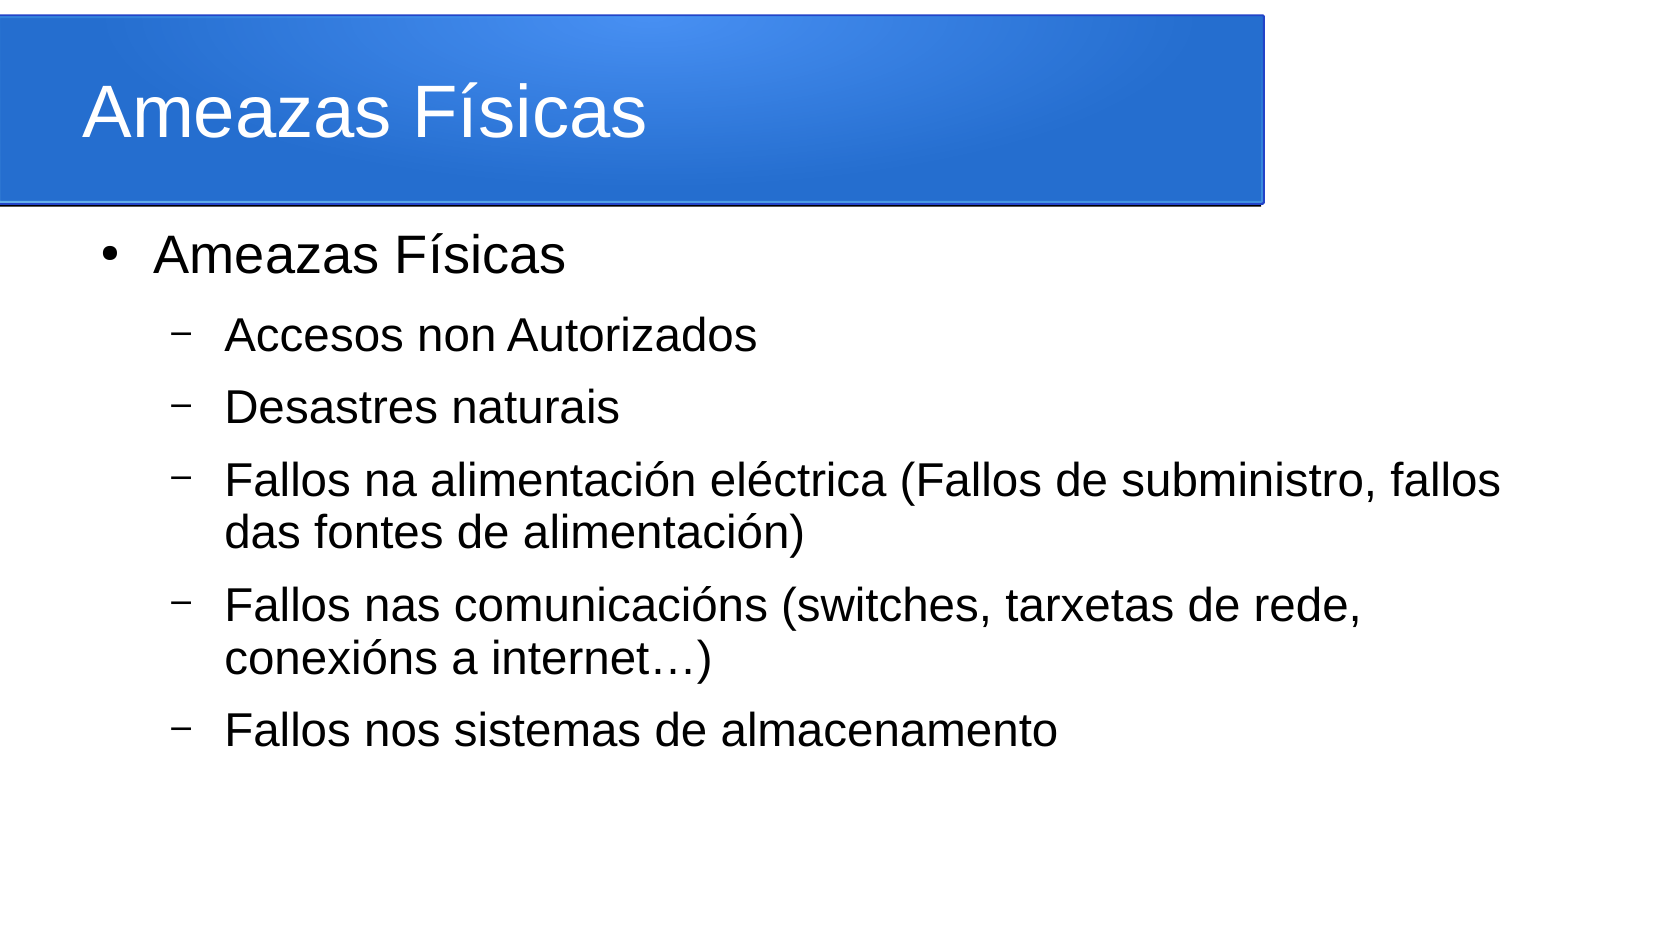

# Ameazas Físicas
Ameazas Físicas
Accesos non Autorizados
Desastres naturais
Fallos na alimentación eléctrica (Fallos de subministro, fallos das fontes de alimentación)
Fallos nas comunicacións (switches, tarxetas de rede, conexións a internet…)
Fallos nos sistemas de almacenamento